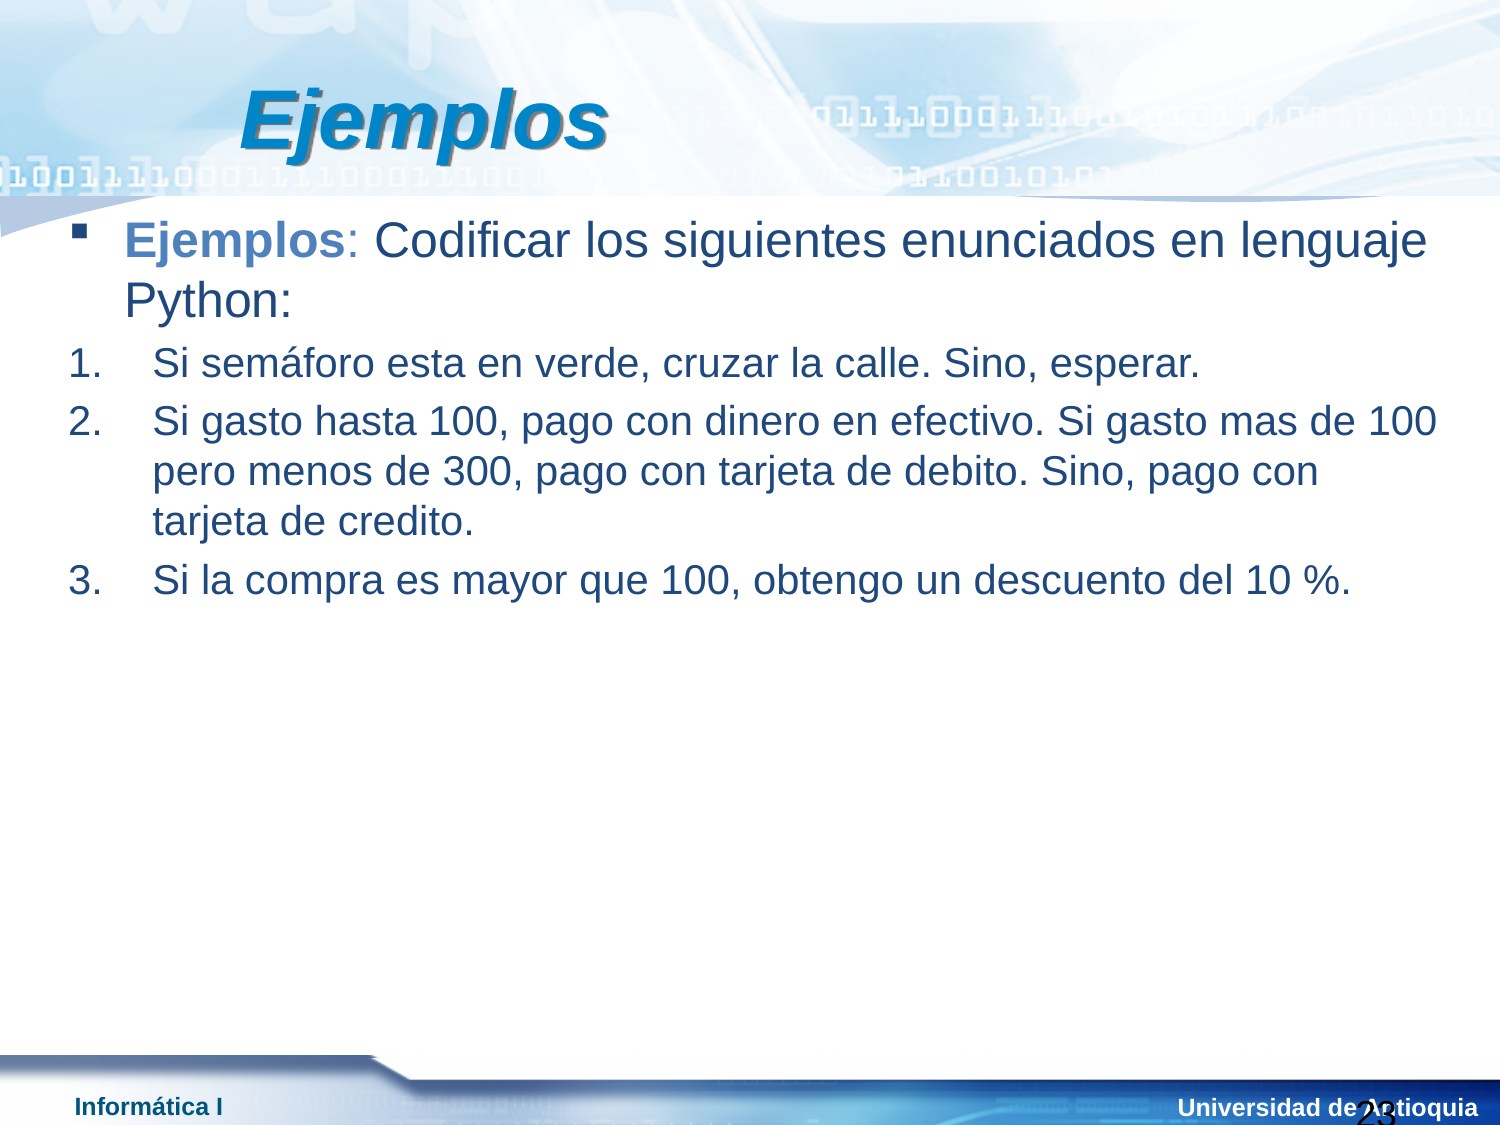

# Ejemplos
Ejemplos: Codificar los siguientes enunciados en lenguaje Python:
Si semáforo esta en verde, cruzar la calle. Sino, esperar.
Si gasto hasta 100, pago con dinero en efectivo. Si gasto mas de 100 pero menos de 300, pago con tarjeta de debito. Sino, pago con tarjeta de credito.
Si la compra es mayor que 100, obtengo un descuento del 10 %.